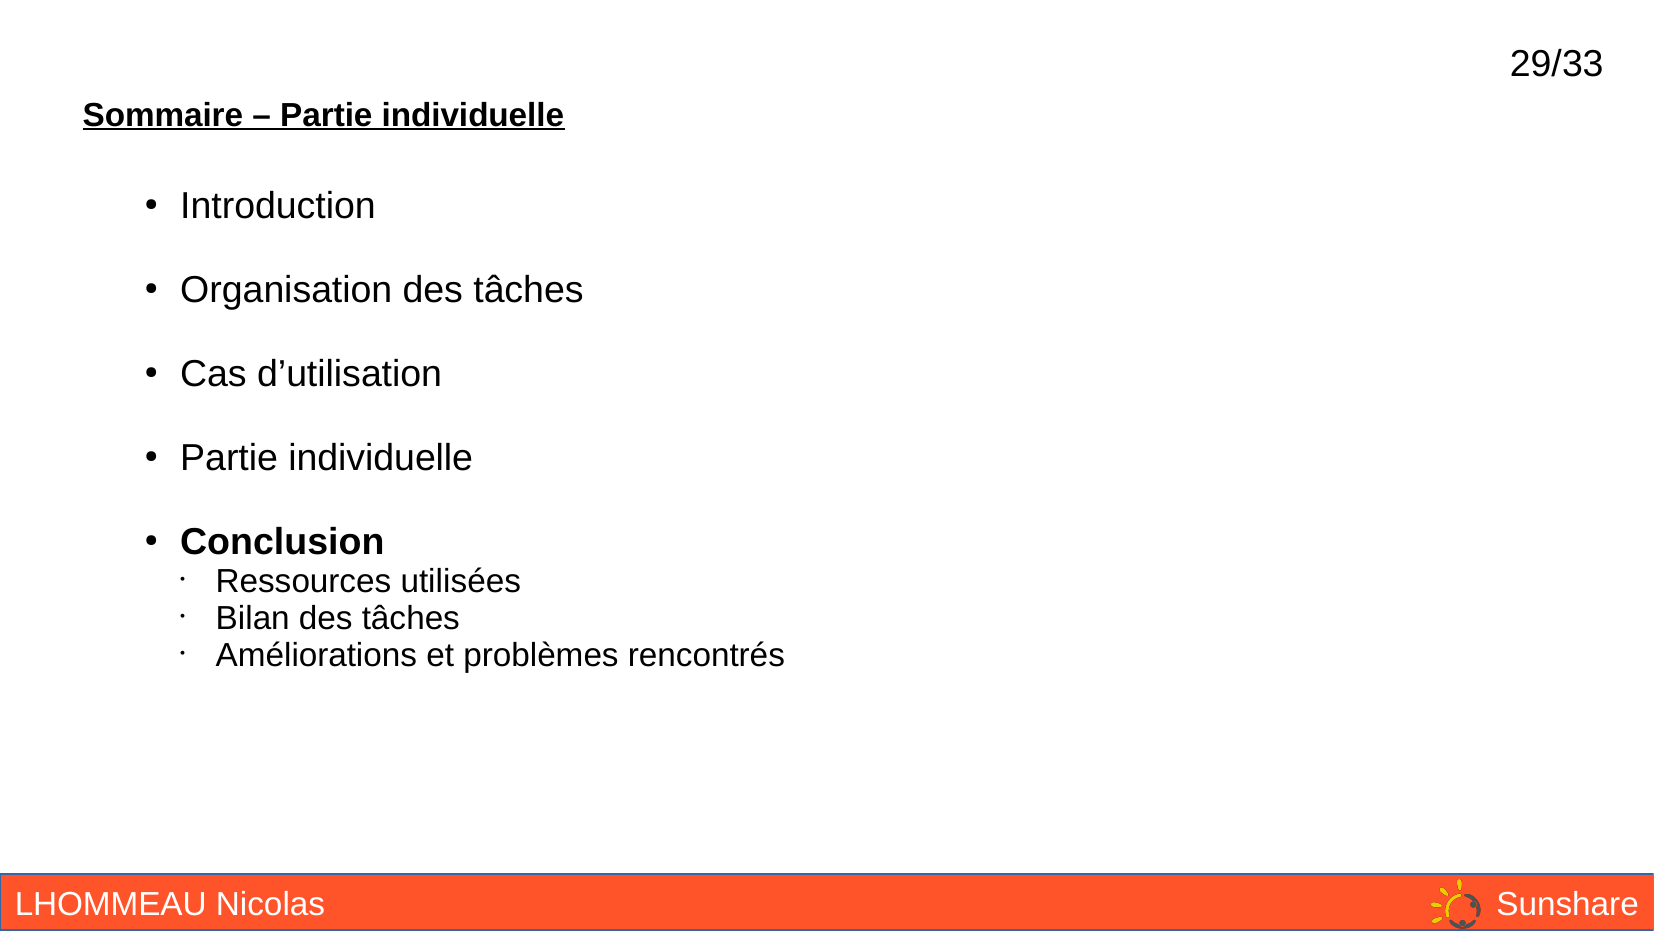

# Sommaire – Partie individuelle
Introduction
Organisation des tâches
Cas d’utilisation
Partie individuelle
Conclusion
Ressources utilisées
Bilan des tâches
Améliorations et problèmes rencontrés